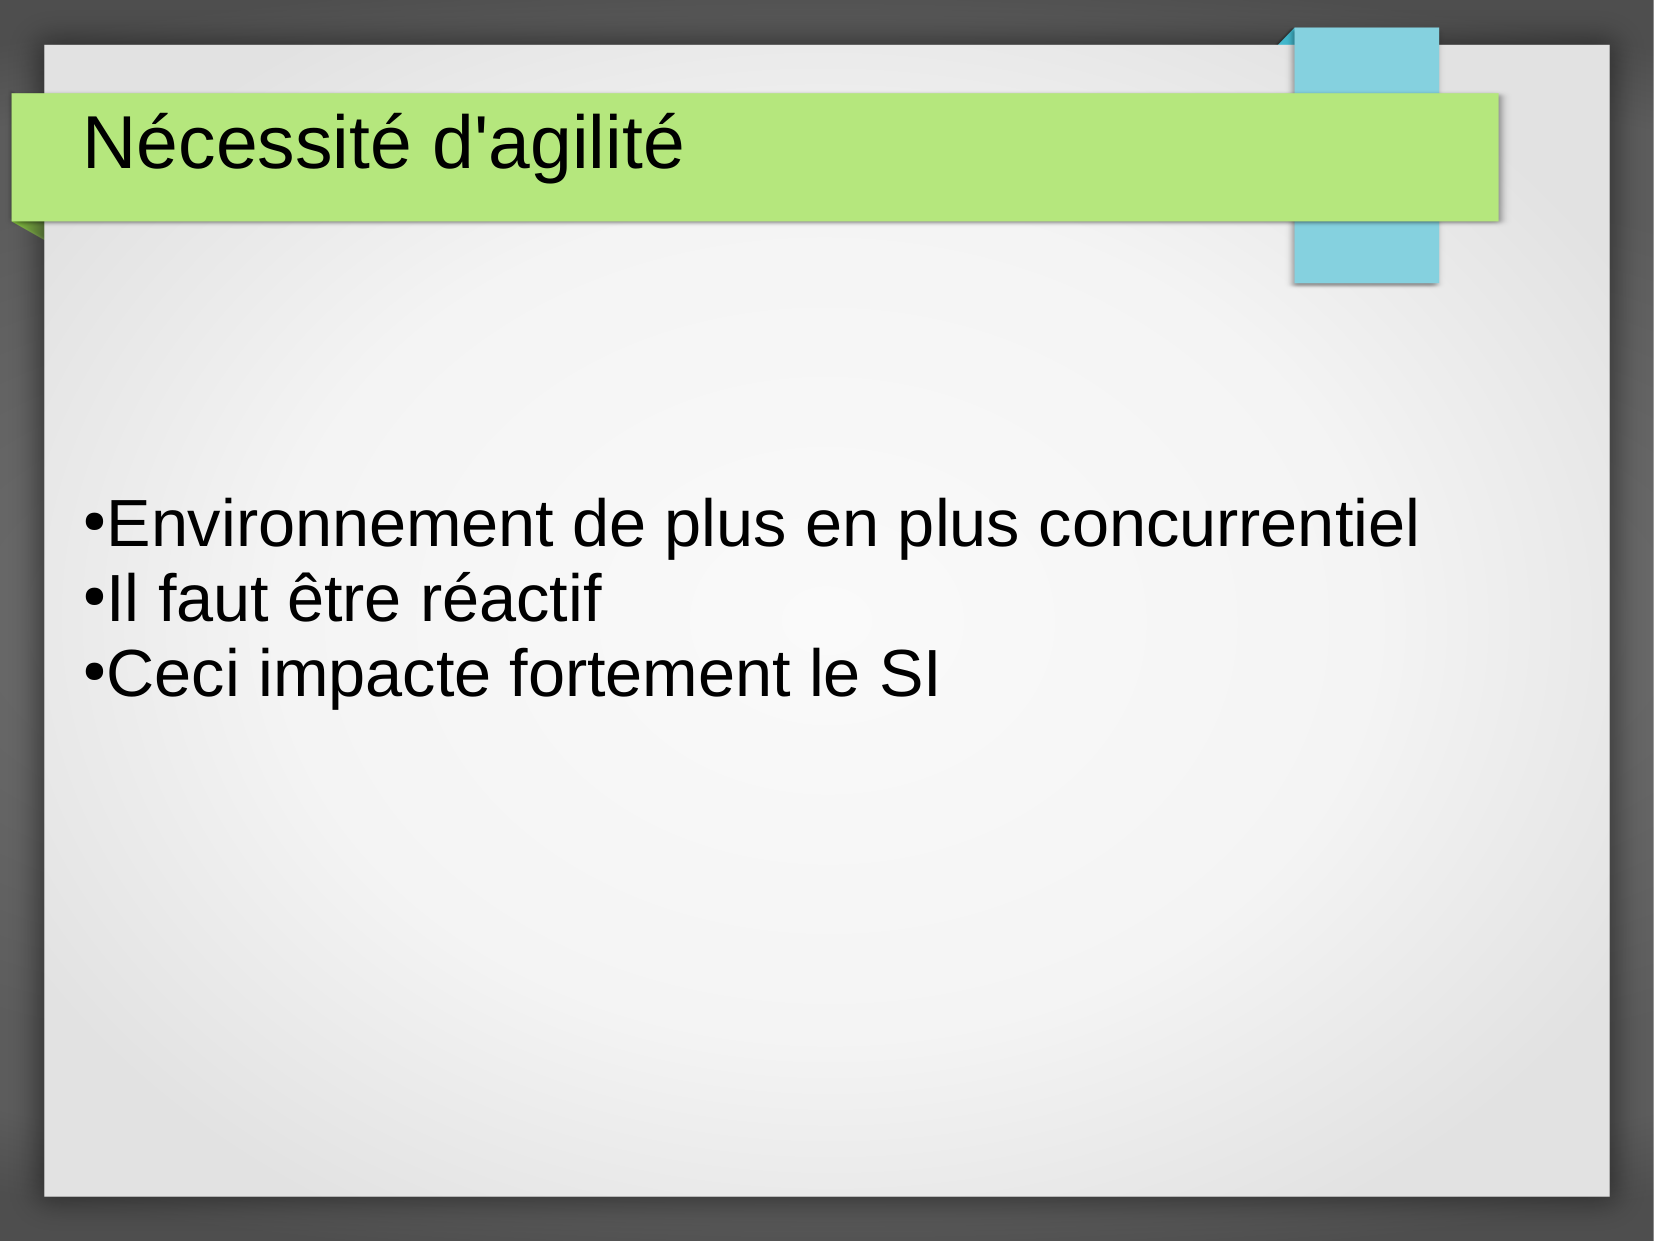

# Nécessité d'agilité
Environnement de plus en plus concurrentiel
Il faut être réactif
Ceci impacte fortement le SI